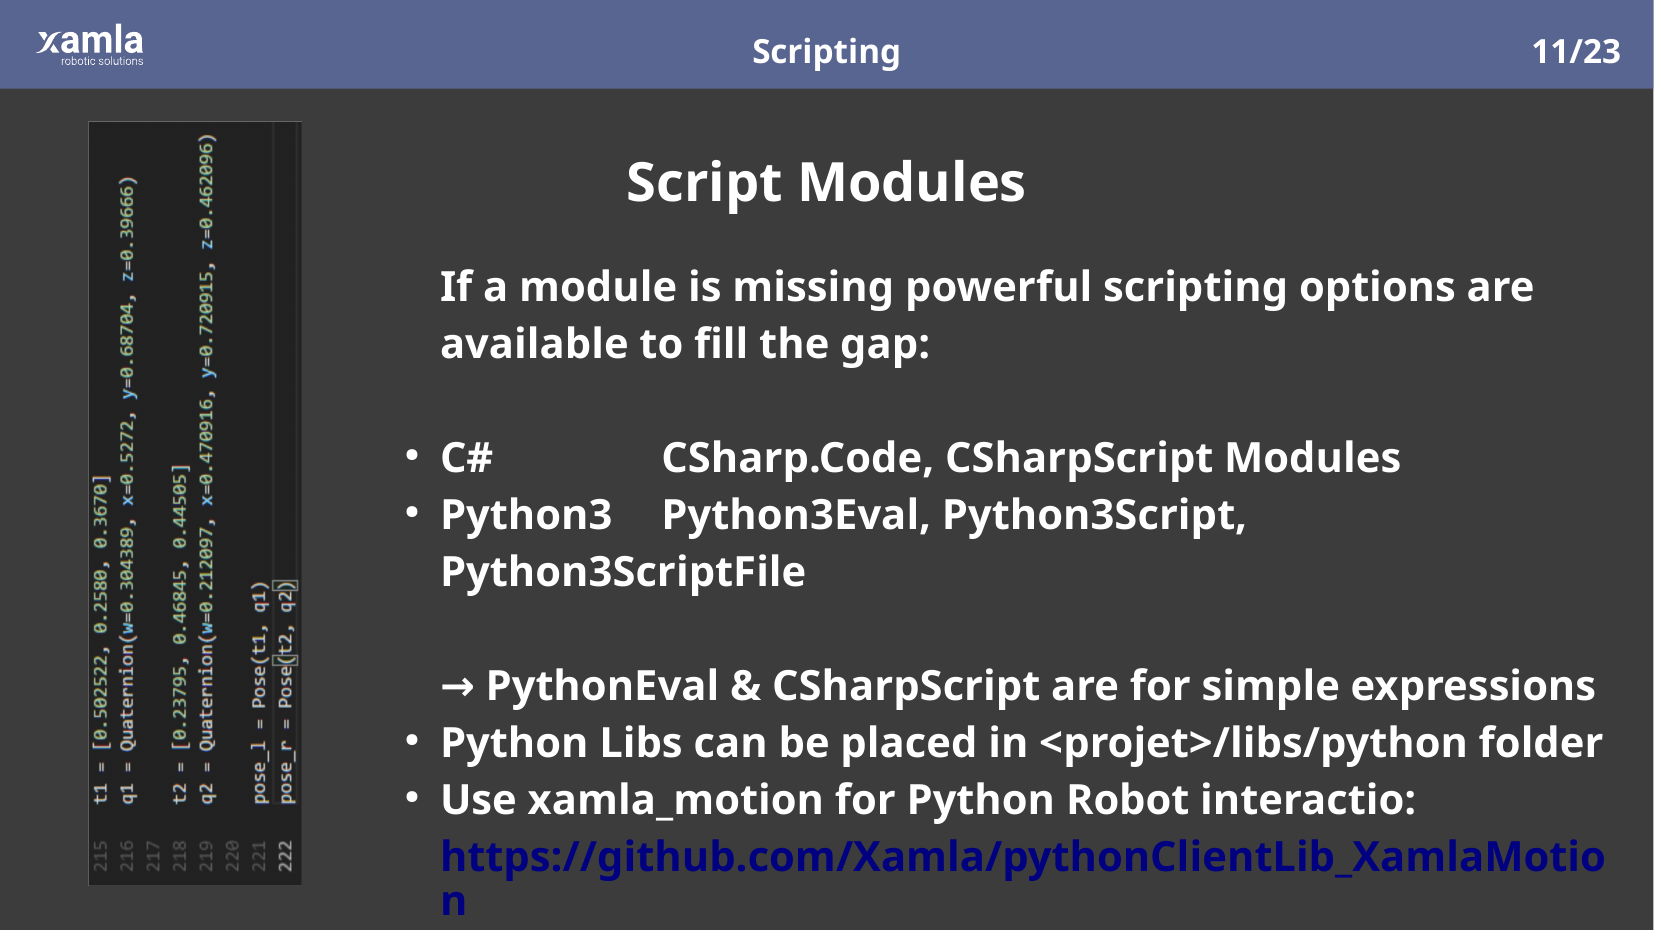

Scripting
11/23
Script Modules
If a module is missing powerful scripting options are available to fill the gap:
C#	 		CSharp.Code, CSharpScript Modules
Python3 	Python3Eval, Python3Script, Python3ScriptFile
→ PythonEval & CSharpScript are for simple expressions
Python Libs can be placed in <projet>/libs/python folder
Use xamla_motion for Python Robot interactio:
https://github.com/Xamla/pythonClientLib_XamlaMotion
Recommended: Develop & test Python scripts externally and then paste / reference them inside an XGraph